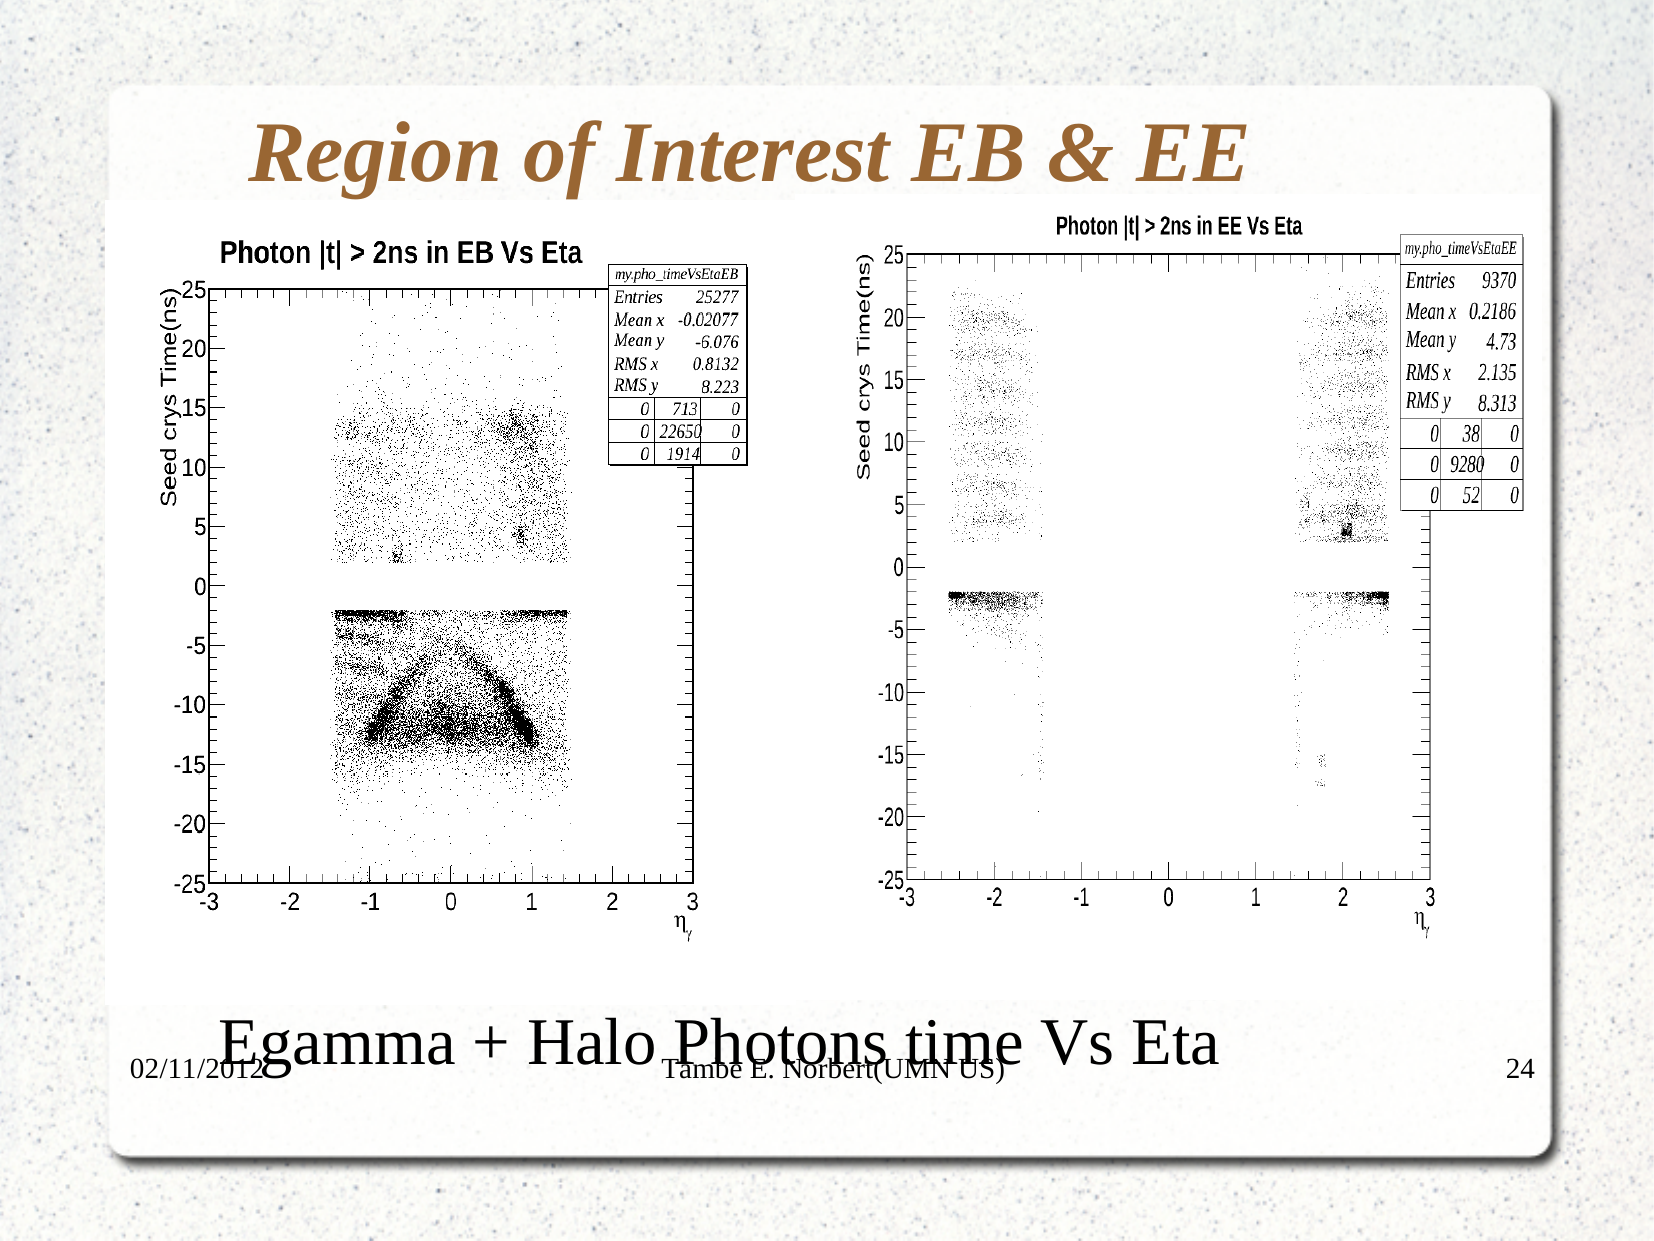

# Region of Interest EB & EE
Egamma + Halo Photons time Vs Eta
02/11/2012
Tambe E. Norbert(UMN US)
24